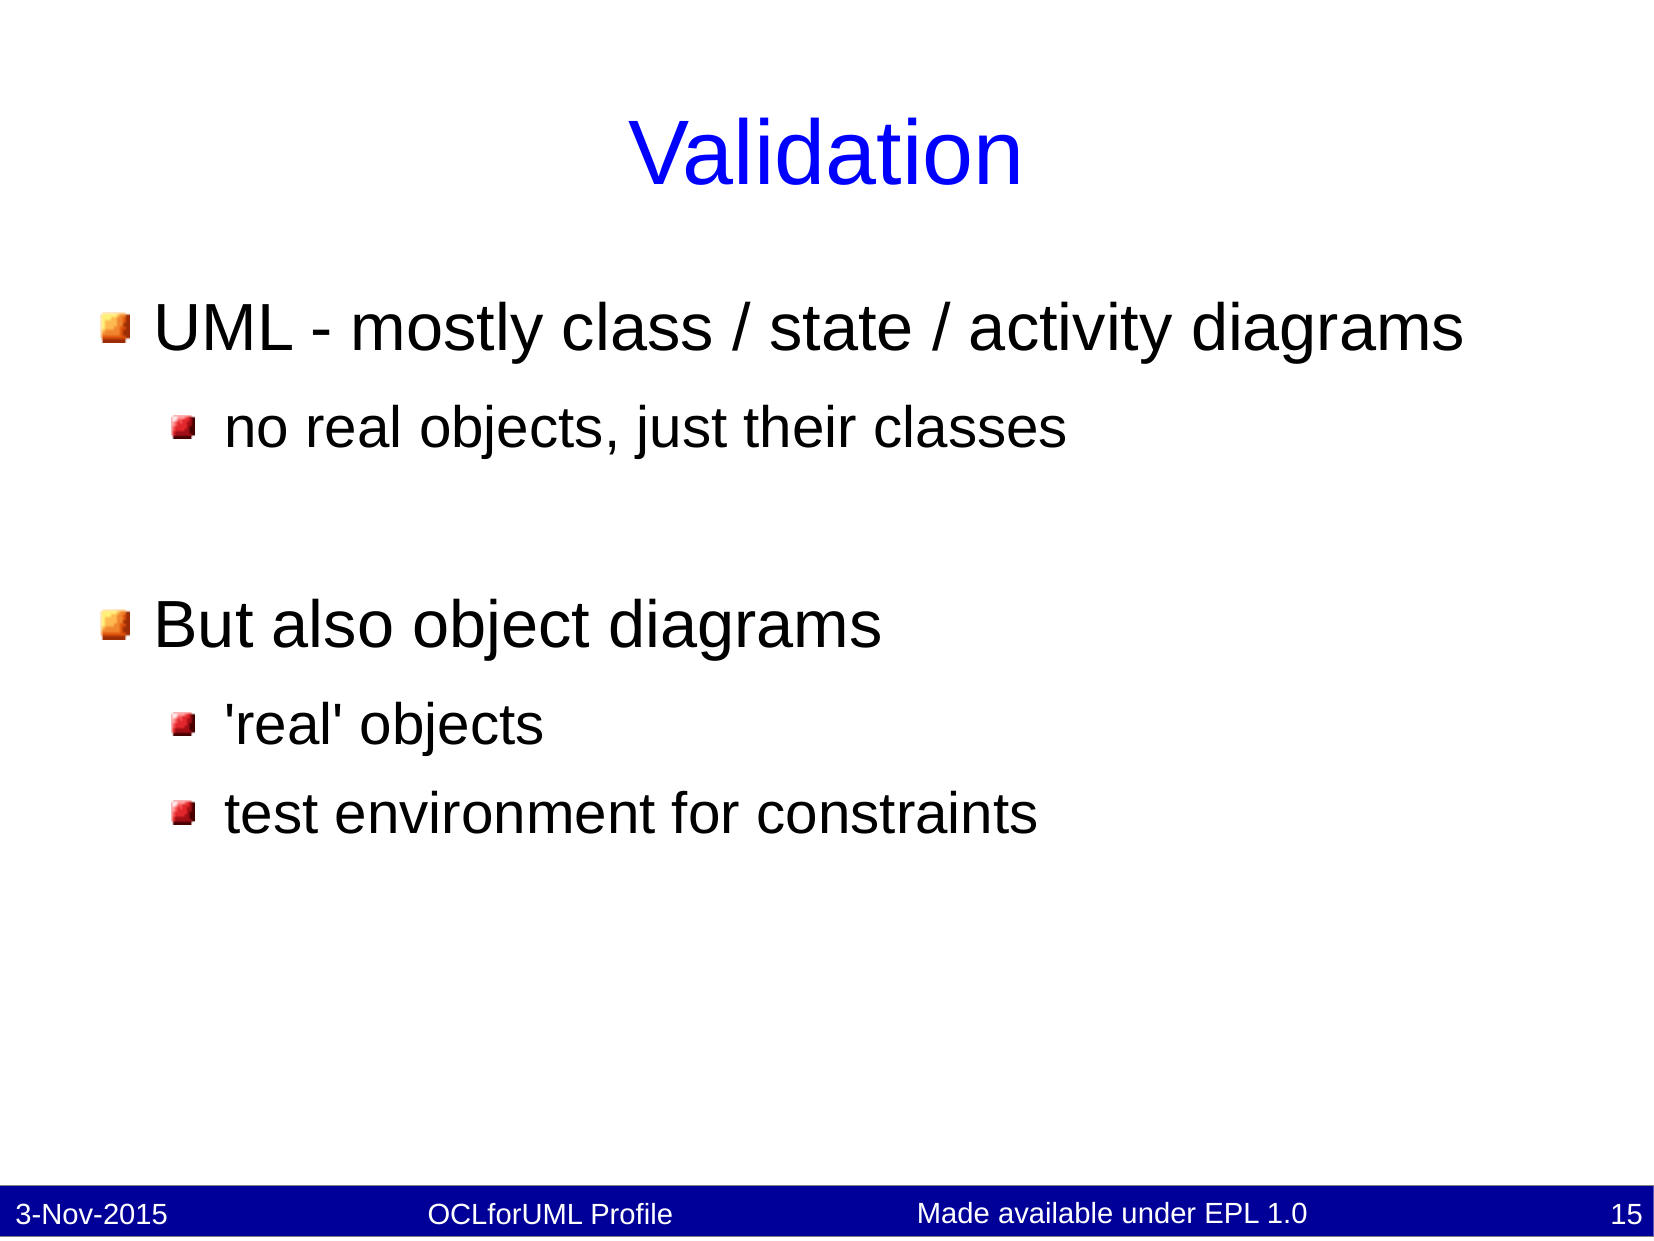

# Validation
UML - mostly class / state / activity diagrams
no real objects, just their classes
But also object diagrams
'real' objects
test environment for constraints
3-Nov-2015
OCLforUML Profile
15